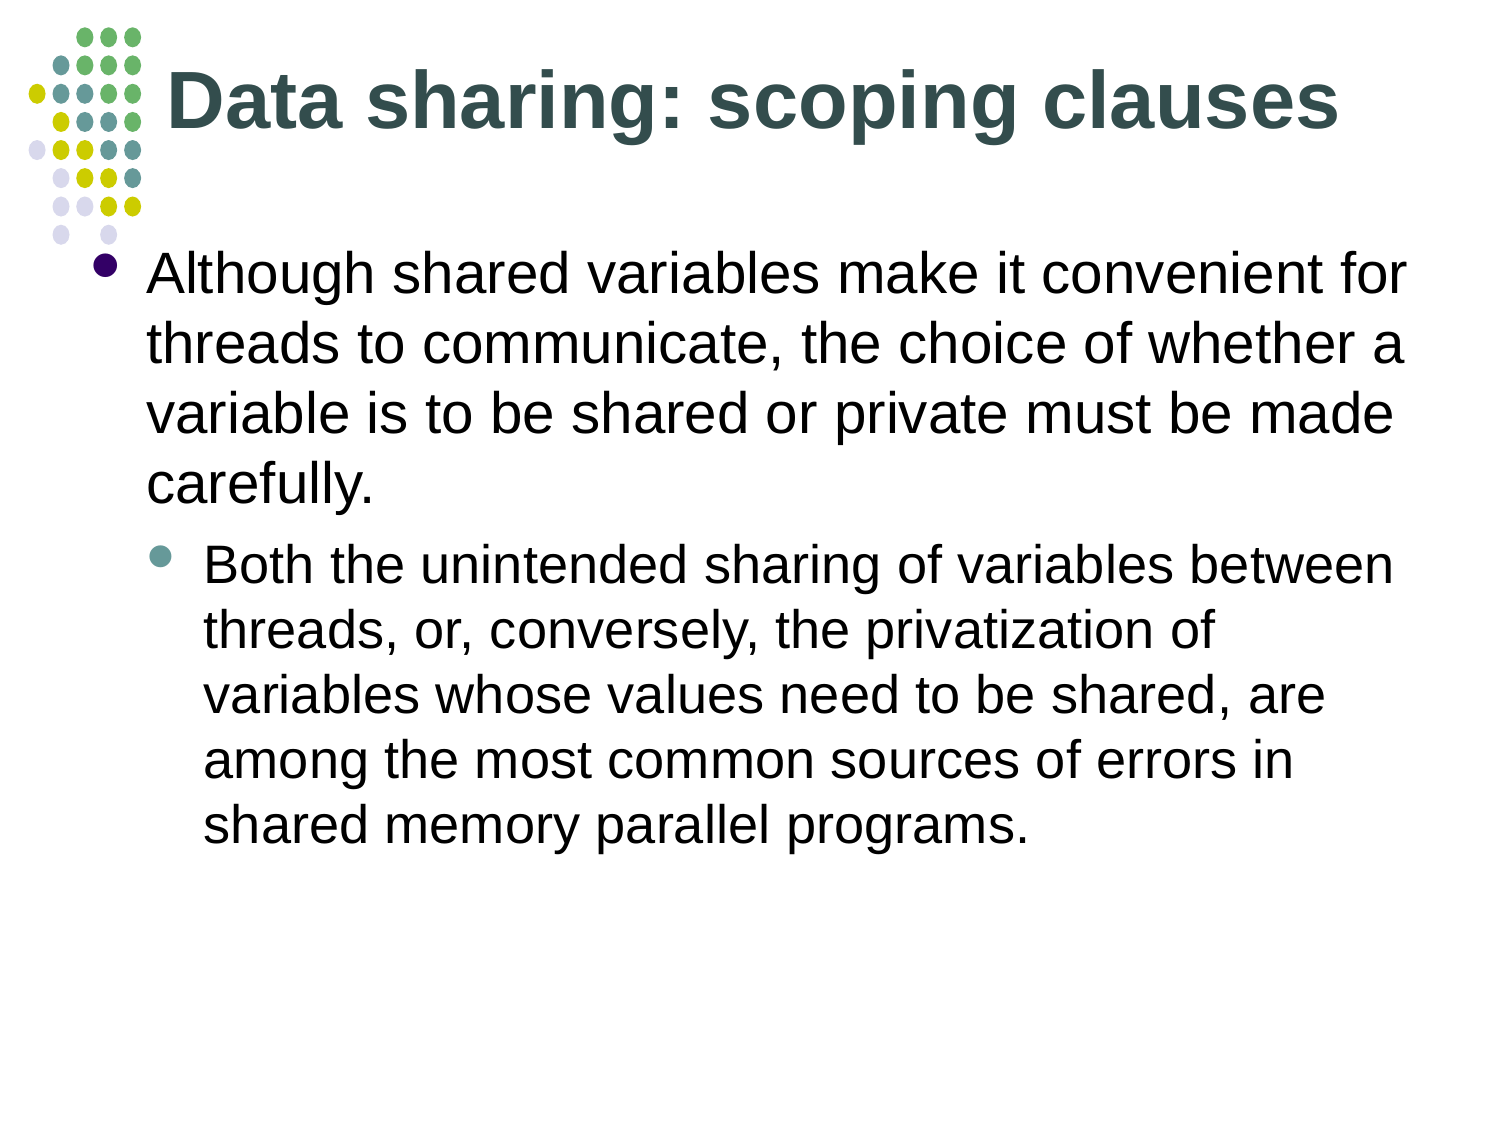

# Data sharing: scoping clauses
Although shared variables make it convenient for threads to communicate, the choice of whether a variable is to be shared or private must be made carefully.
Both the unintended sharing of variables between threads, or, conversely, the privatization of variables whose values need to be shared, are among the most common sources of errors in shared memory parallel programs.